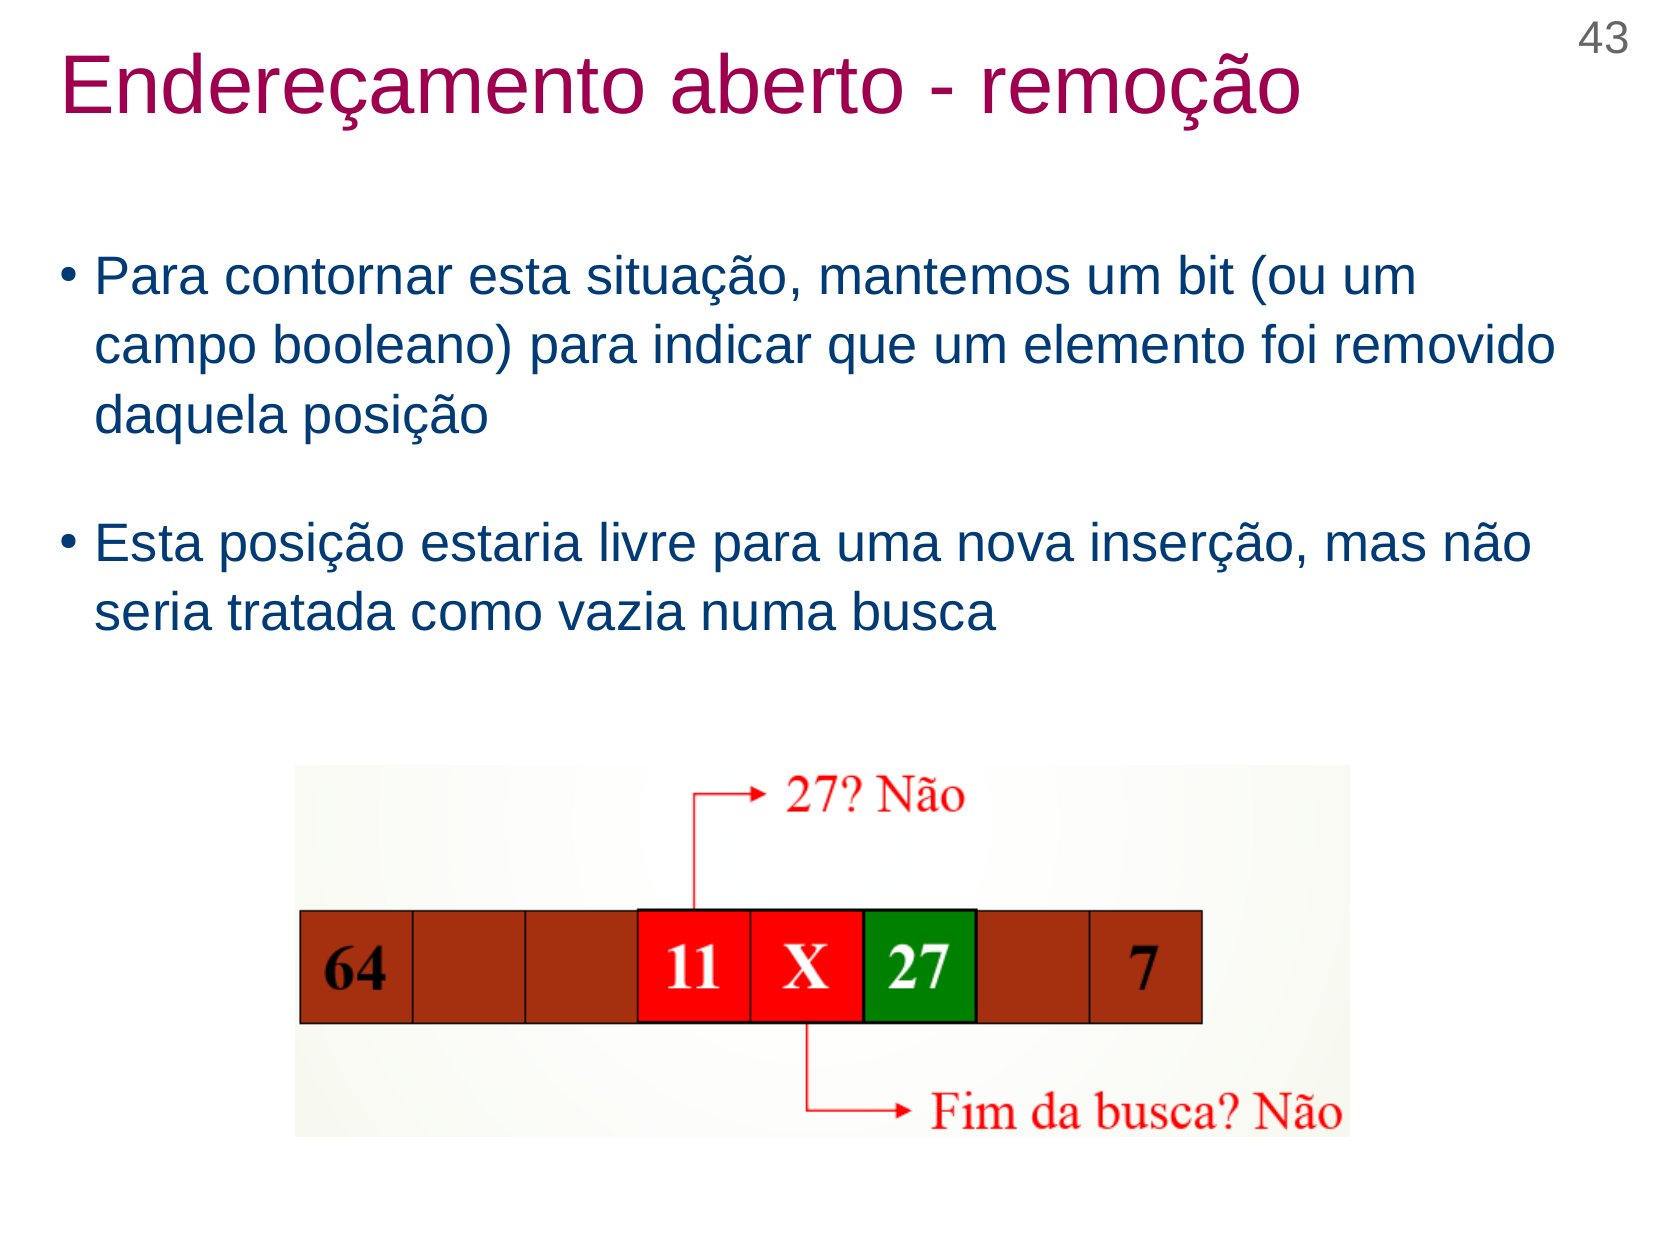

43
# Endereçamento aberto - remoção
Para contornar esta situação, mantemos um bit (ou um campo booleano) para indicar que um elemento foi removido daquela posição
Esta posição estaria livre para uma nova inserção, mas não seria tratada como vazia numa busca